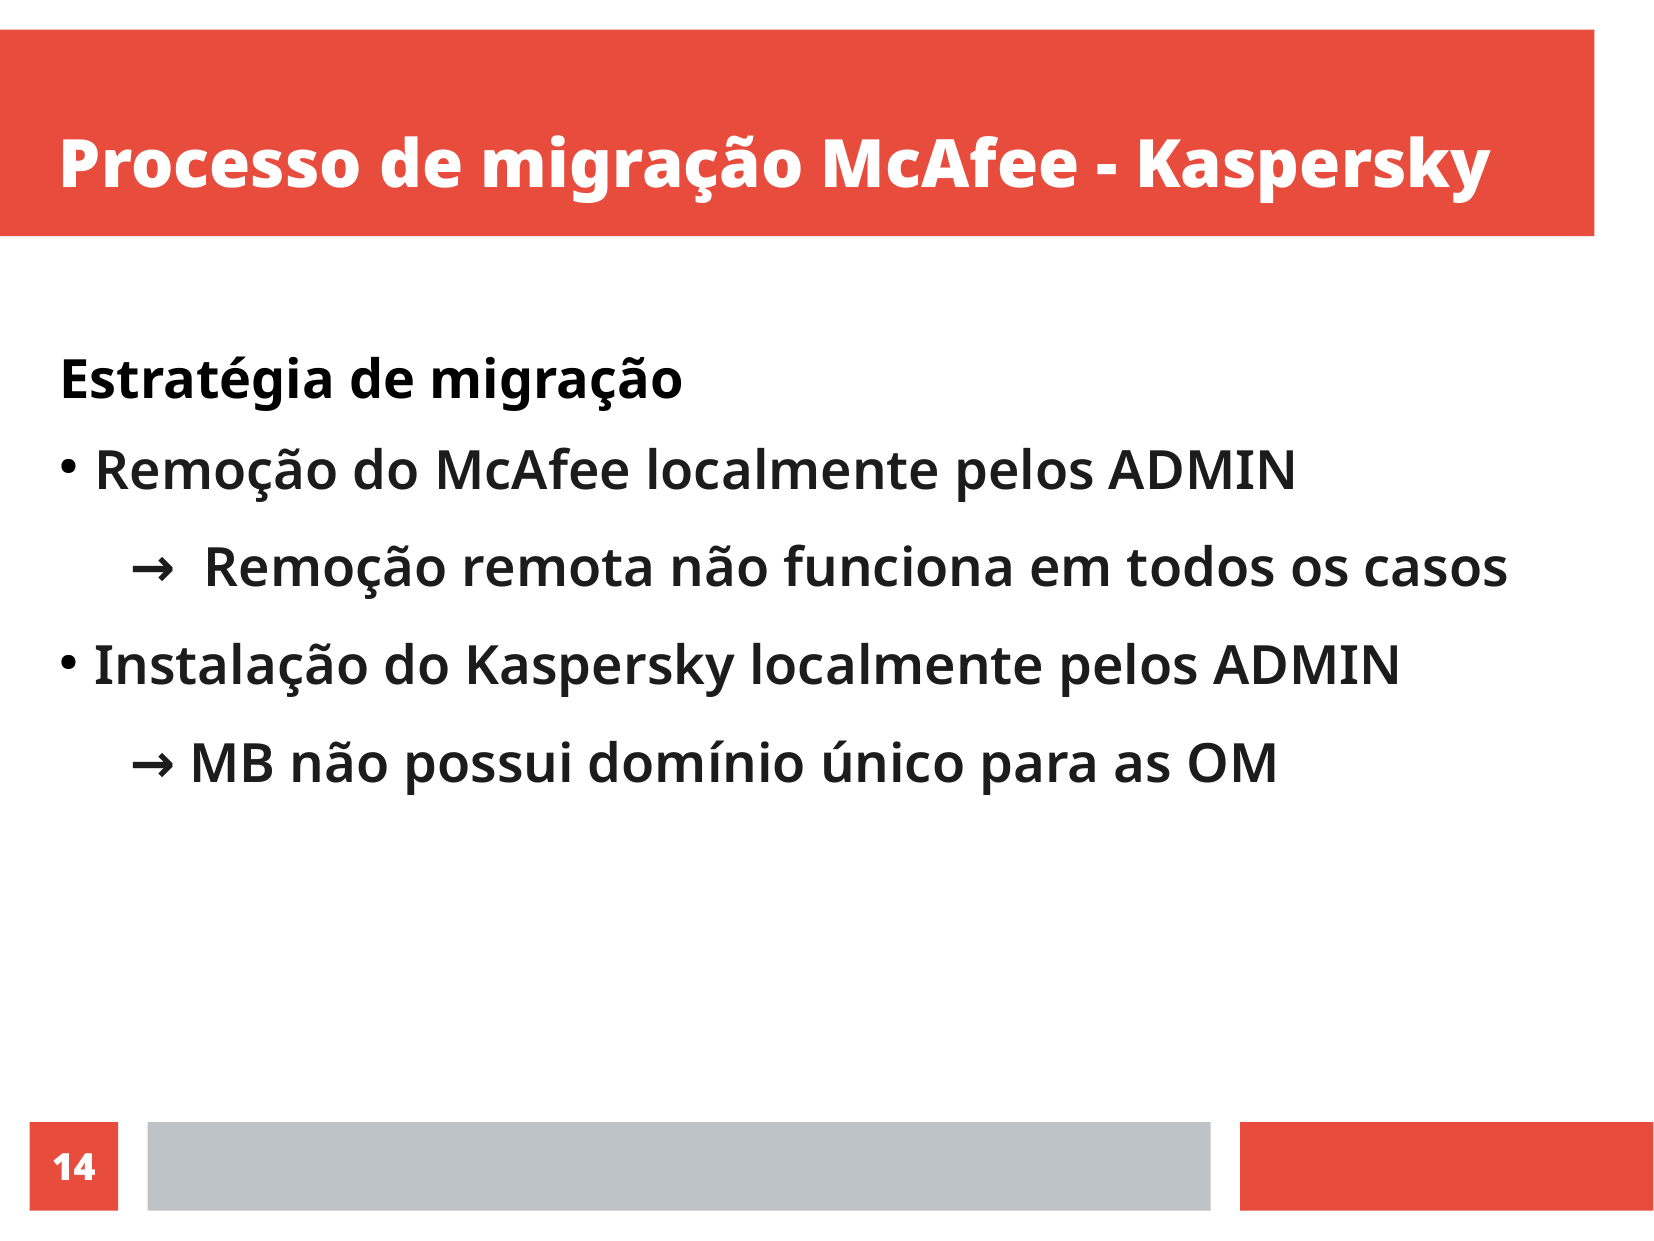

# Processo de migração McAfee - Kaspersky
Estratégia de migração
Remoção do McAfee localmente pelos ADMIN
→ Remoção remota não funciona em todos os casos
Instalação do Kaspersky localmente pelos ADMIN
→ MB não possui domínio único para as OM
14